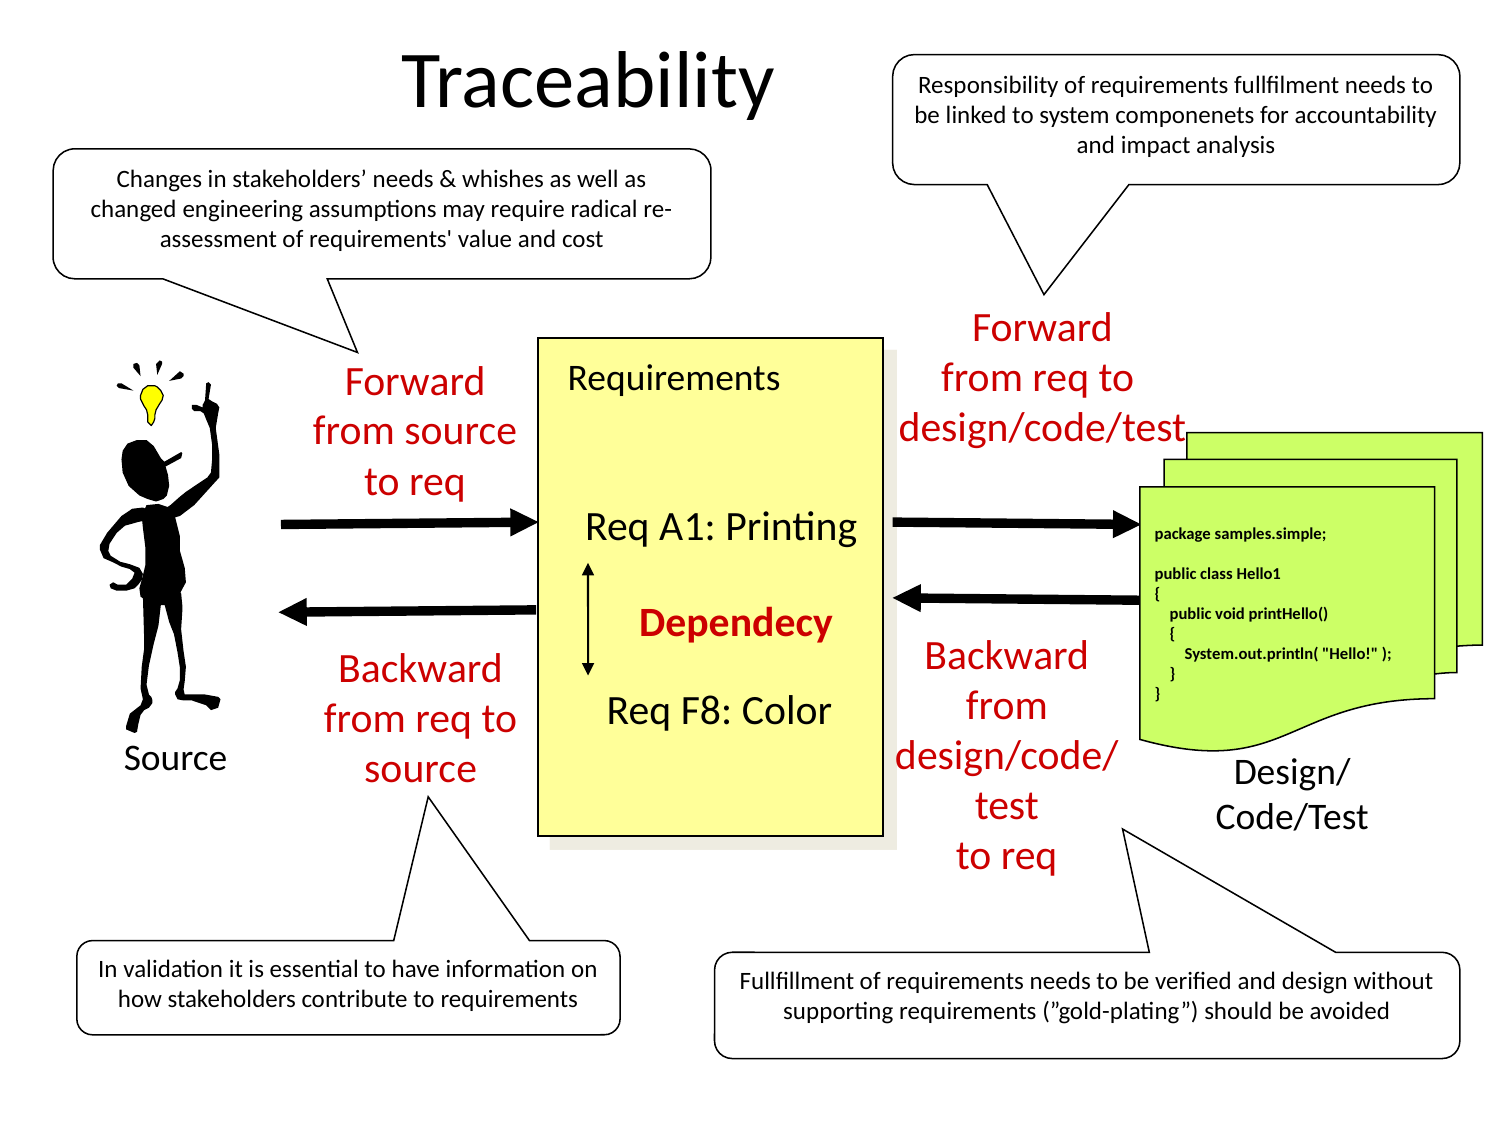

# Traceability
Responsibility of requirements fullfilment needs to be linked to system componenets for accountability and impact analysis
Changes in stakeholders’ needs & whishes as well as changed engineering assumptions may require radical re-assessment of requirements' value and cost
Forward
from req to
design/code/test
Forward
from source
to req
Requirements
package samples.simple;
public class Hello1
{
 public void printHello()
 {
 System.out.println( "Hello!" );
 }
}
Req A1: Printing
Dependecy
Backward from
design/code/test
to req
Backward
from req to
source
Req F8: Color
Source
Design/
Code/Test
In validation it is essential to have information on how stakeholders contribute to requirements
Fullfillment of requirements needs to be verified and design without supporting requirements (”gold-plating”) should be avoided